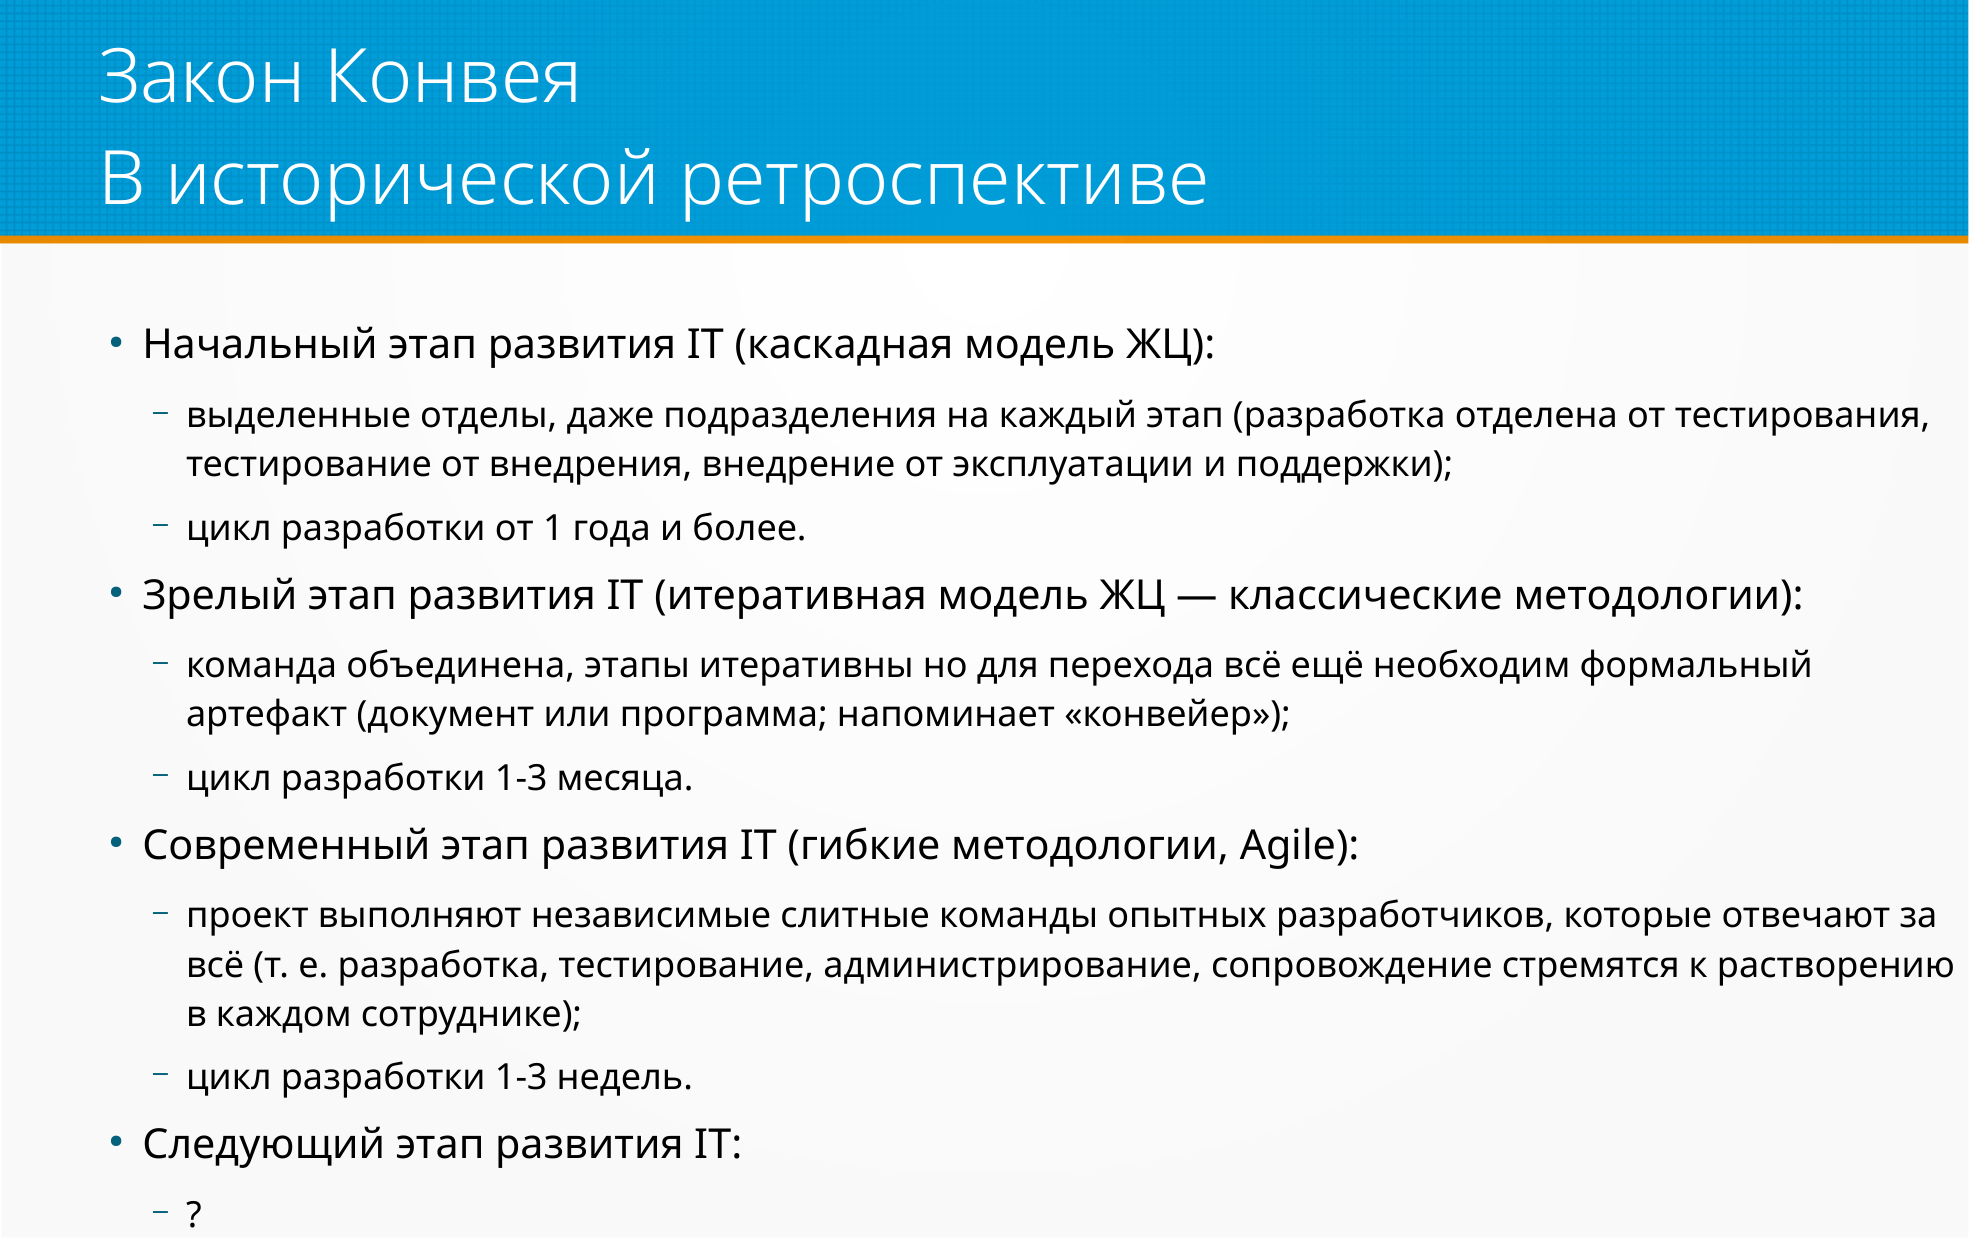

# Закон Конвея В исторической ретроспективе
Начальный этап развития IT (каскадная модель ЖЦ):
выделенные отделы, даже подразделения на каждый этап (разработка отделена от тестирования, тестирование от внедрения, внедрение от эксплуатации и поддержки);
цикл разработки от 1 года и более.
Зрелый этап развития IT (итеративная модель ЖЦ — классические методологии):
команда объединена, этапы итеративны но для перехода всё ещё необходим формальный артефакт (документ или программа; напоминает «конвейер»);
цикл разработки 1-3 месяца.
Современный этап развития IT (гибкие методологии, Agile):
проект выполняют независимые слитные команды опытных разработчиков, которые отвечают за всё (т. е. разработка, тестирование, администрирование, сопровождение стремятся к растворению в каждом сотруднике);
цикл разработки 1-3 недель.
Следующий этап развития IT:
?